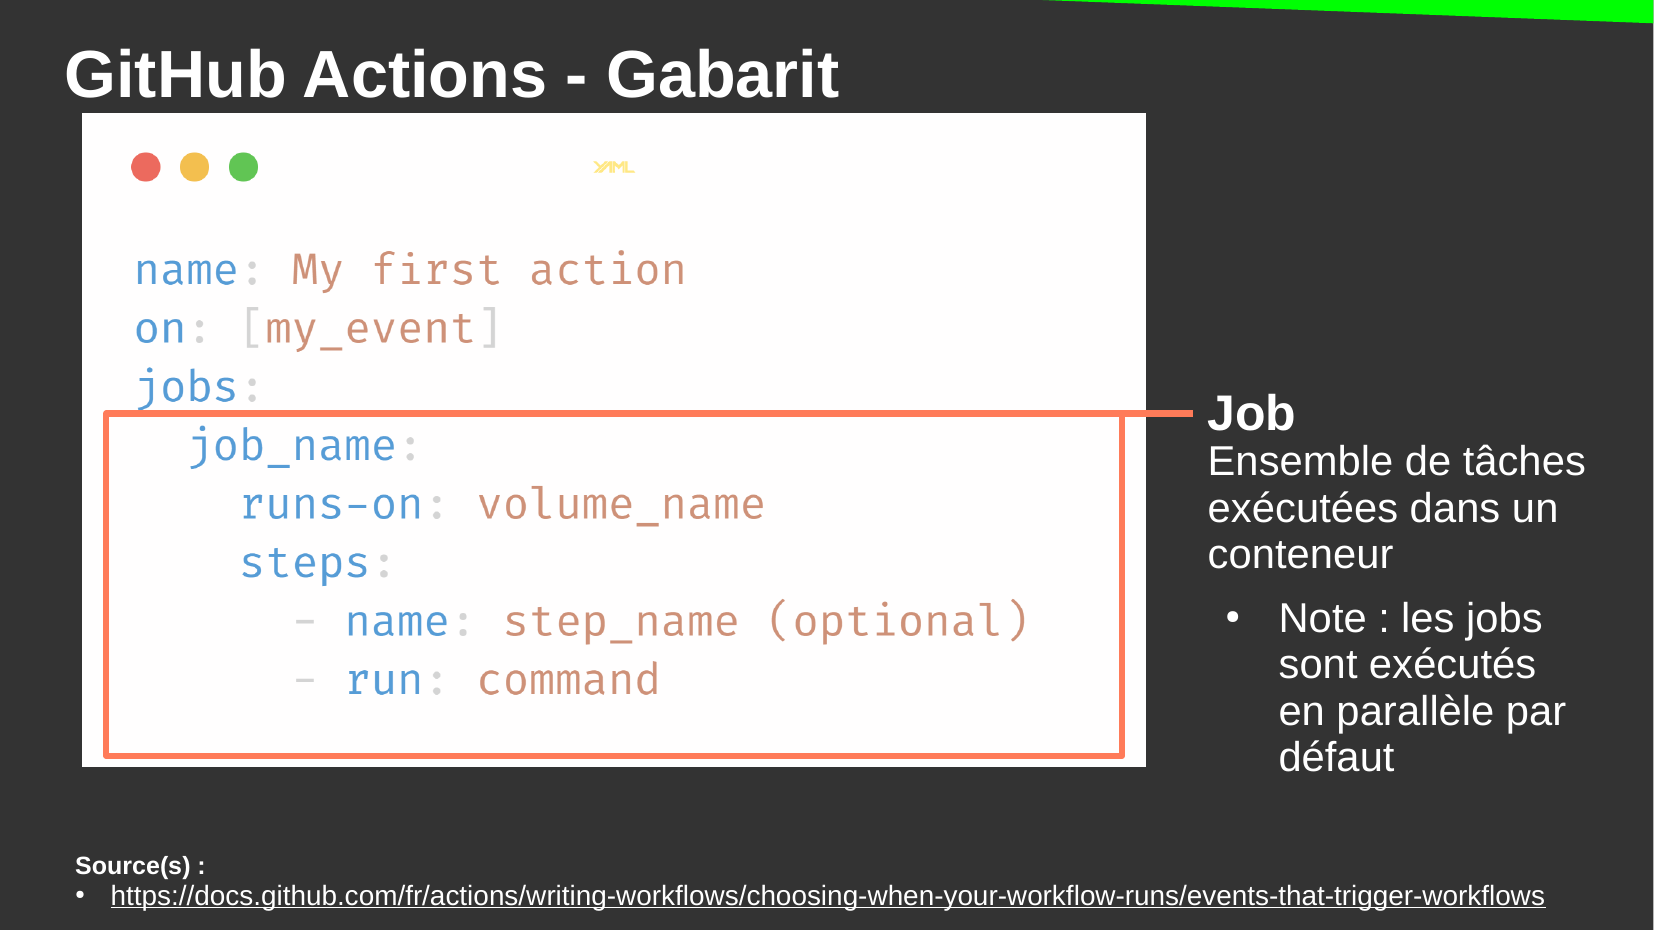

# GitHub Actions - Gabarit
Job
Ensemble de tâches exécutées dans un conteneur
Note : les jobs sont exécutés en parallèle par défaut
Source(s) :
https://docs.github.com/fr/actions/writing-workflows/choosing-when-your-workflow-runs/events-that-trigger-workflows